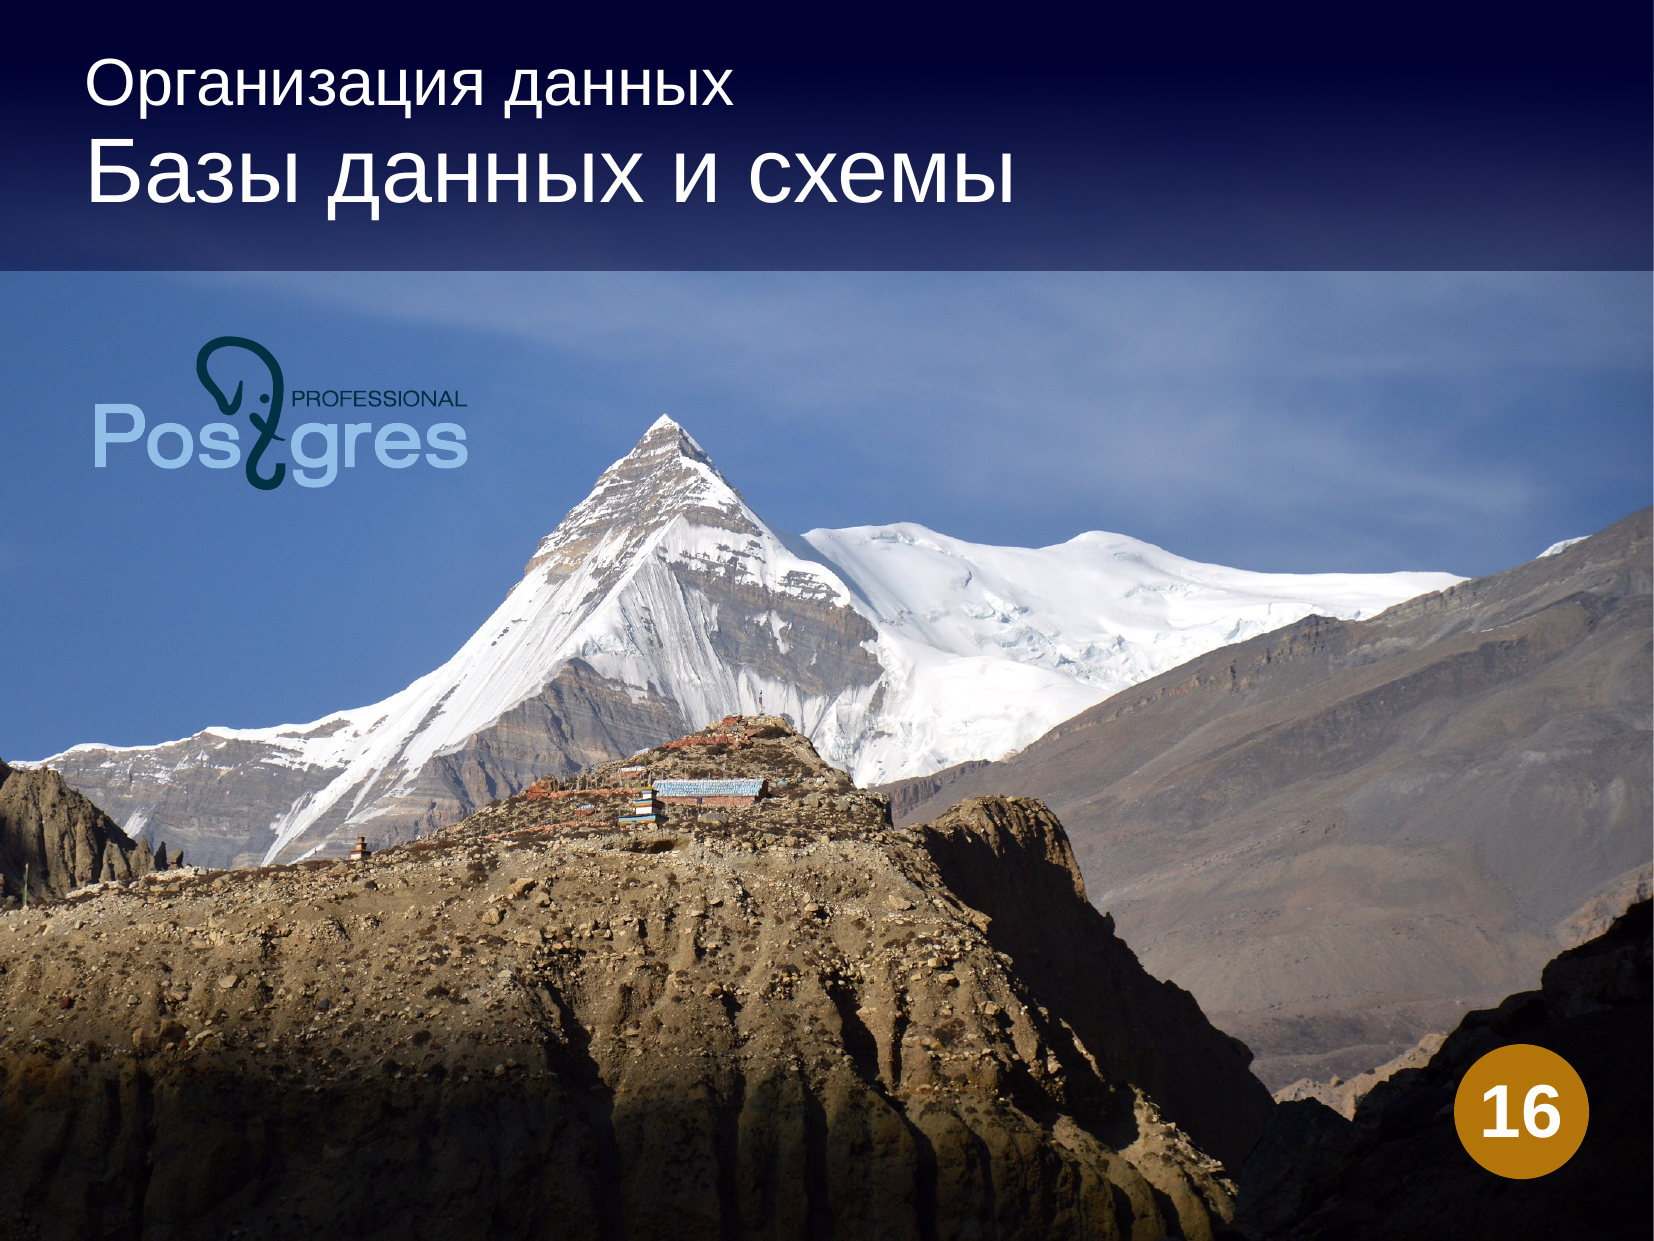

# Организация данных Базы данных и схемы
16